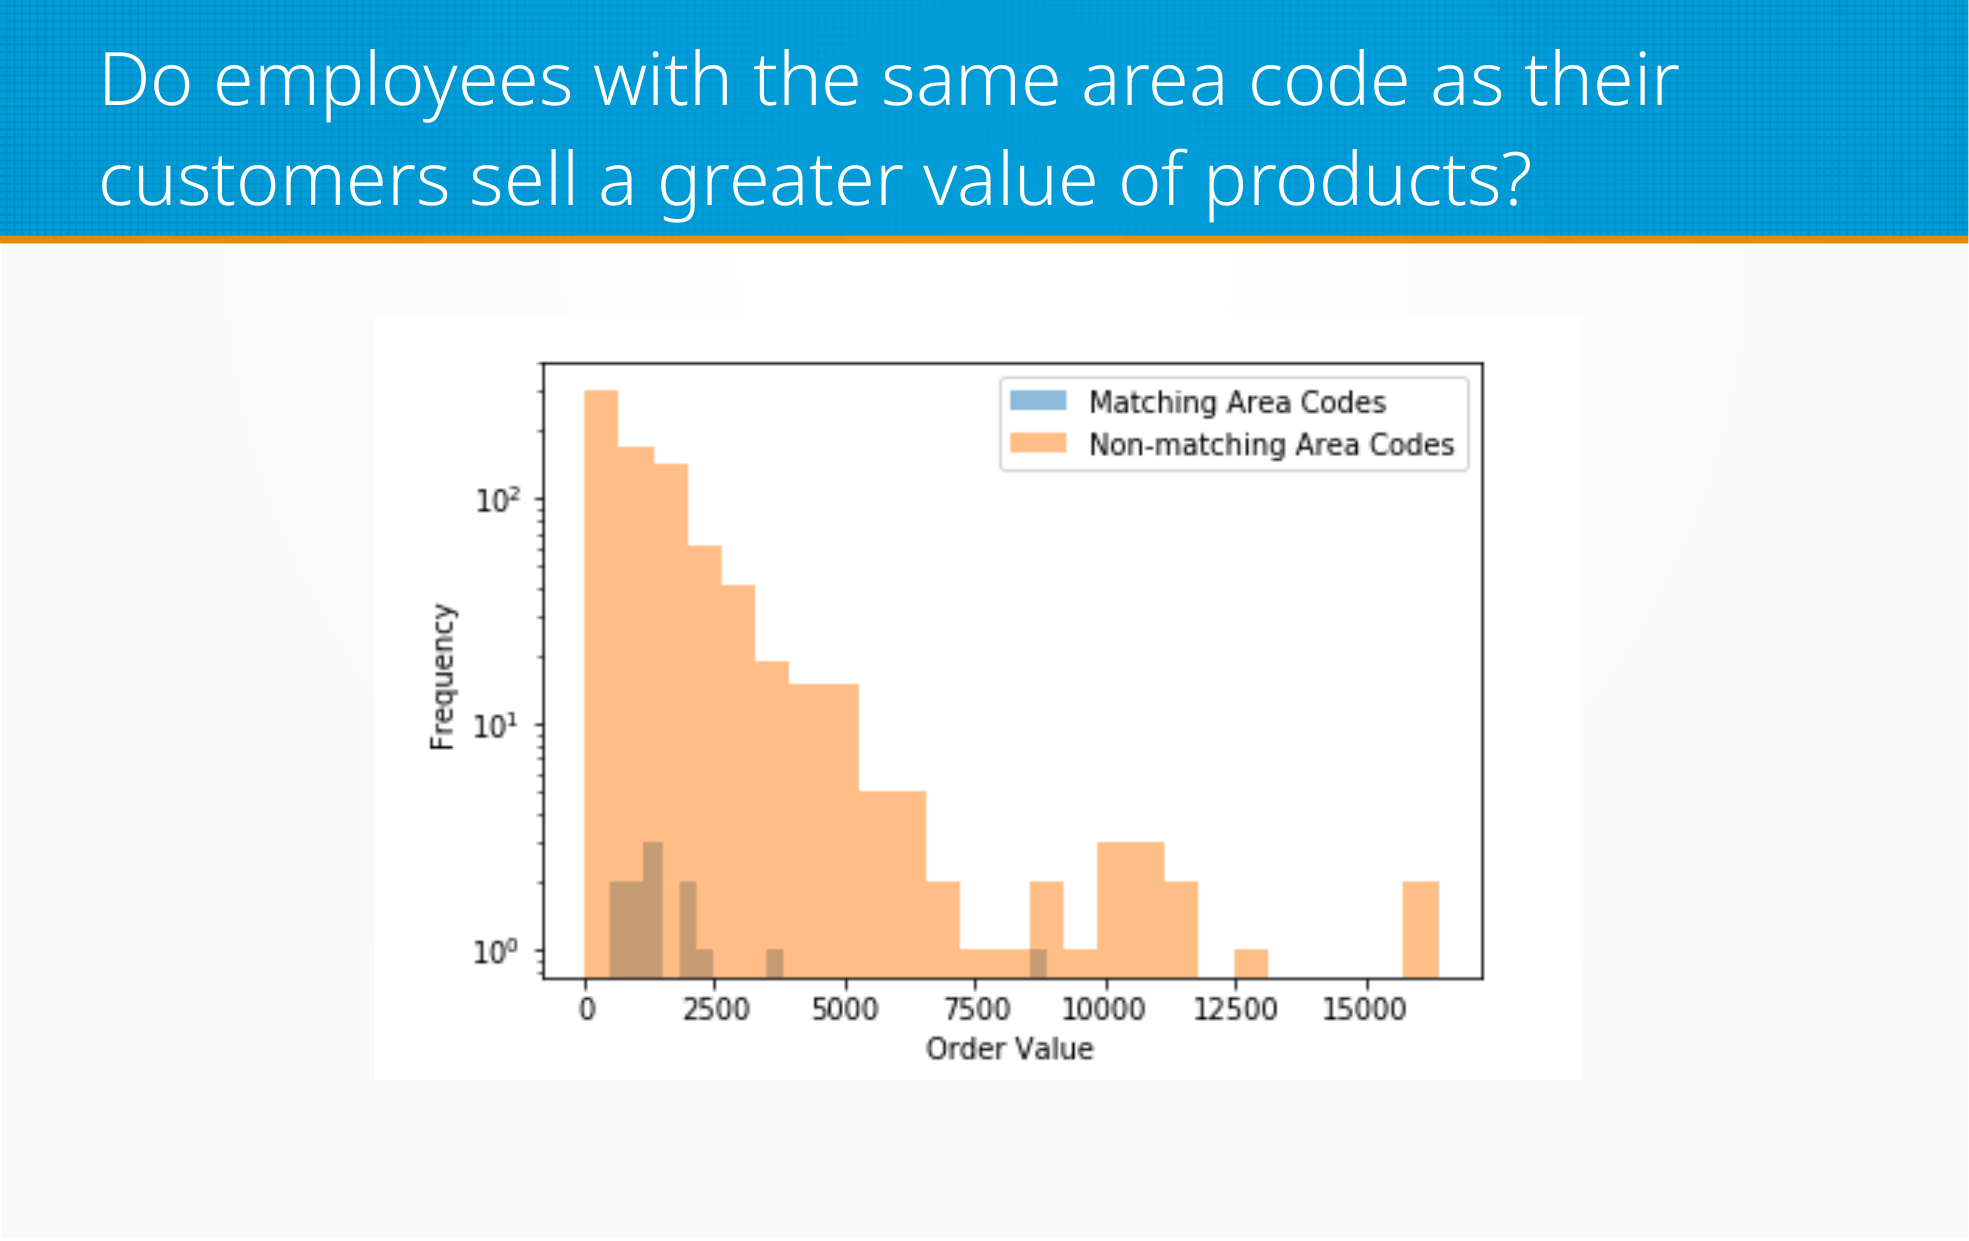

# Do employees with the same area code as their customers sell a greater value of products?